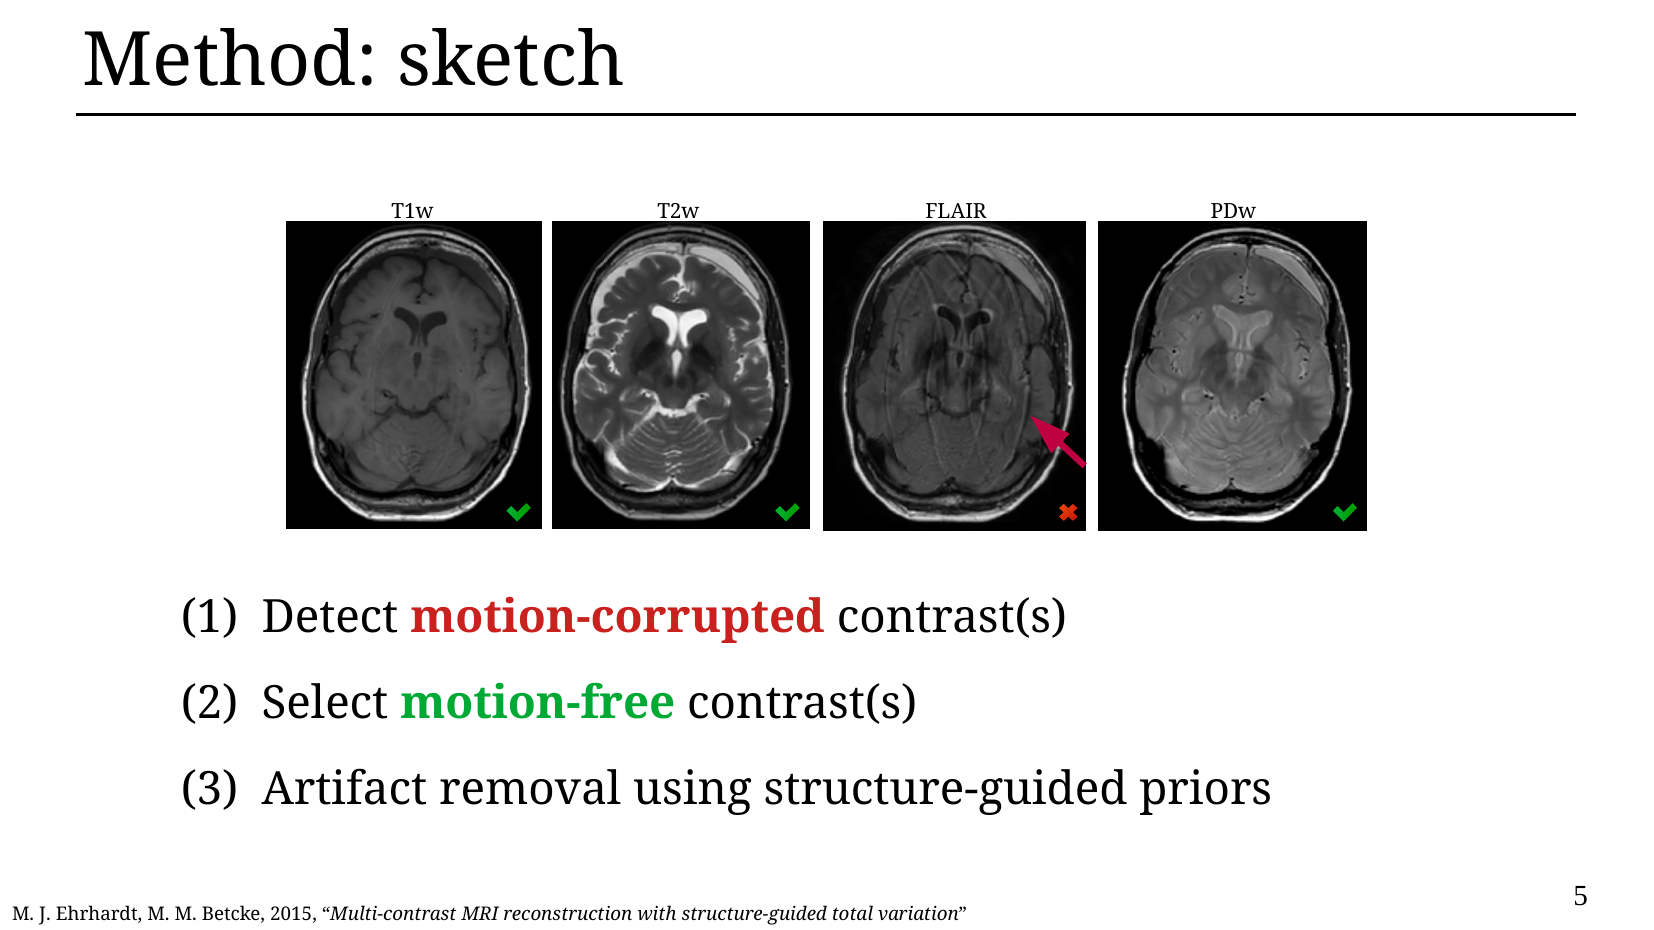

# Method: sketch
T1w
T2w
FLAIR
PDw
 Detect motion-corrupted contrast(s)
 Select motion-free contrast(s)
 Artifact removal using structure-guided priors
M. J. Ehrhardt, M. M. Betcke, 2015, “Multi-contrast MRI reconstruction with structure-guided total variation”